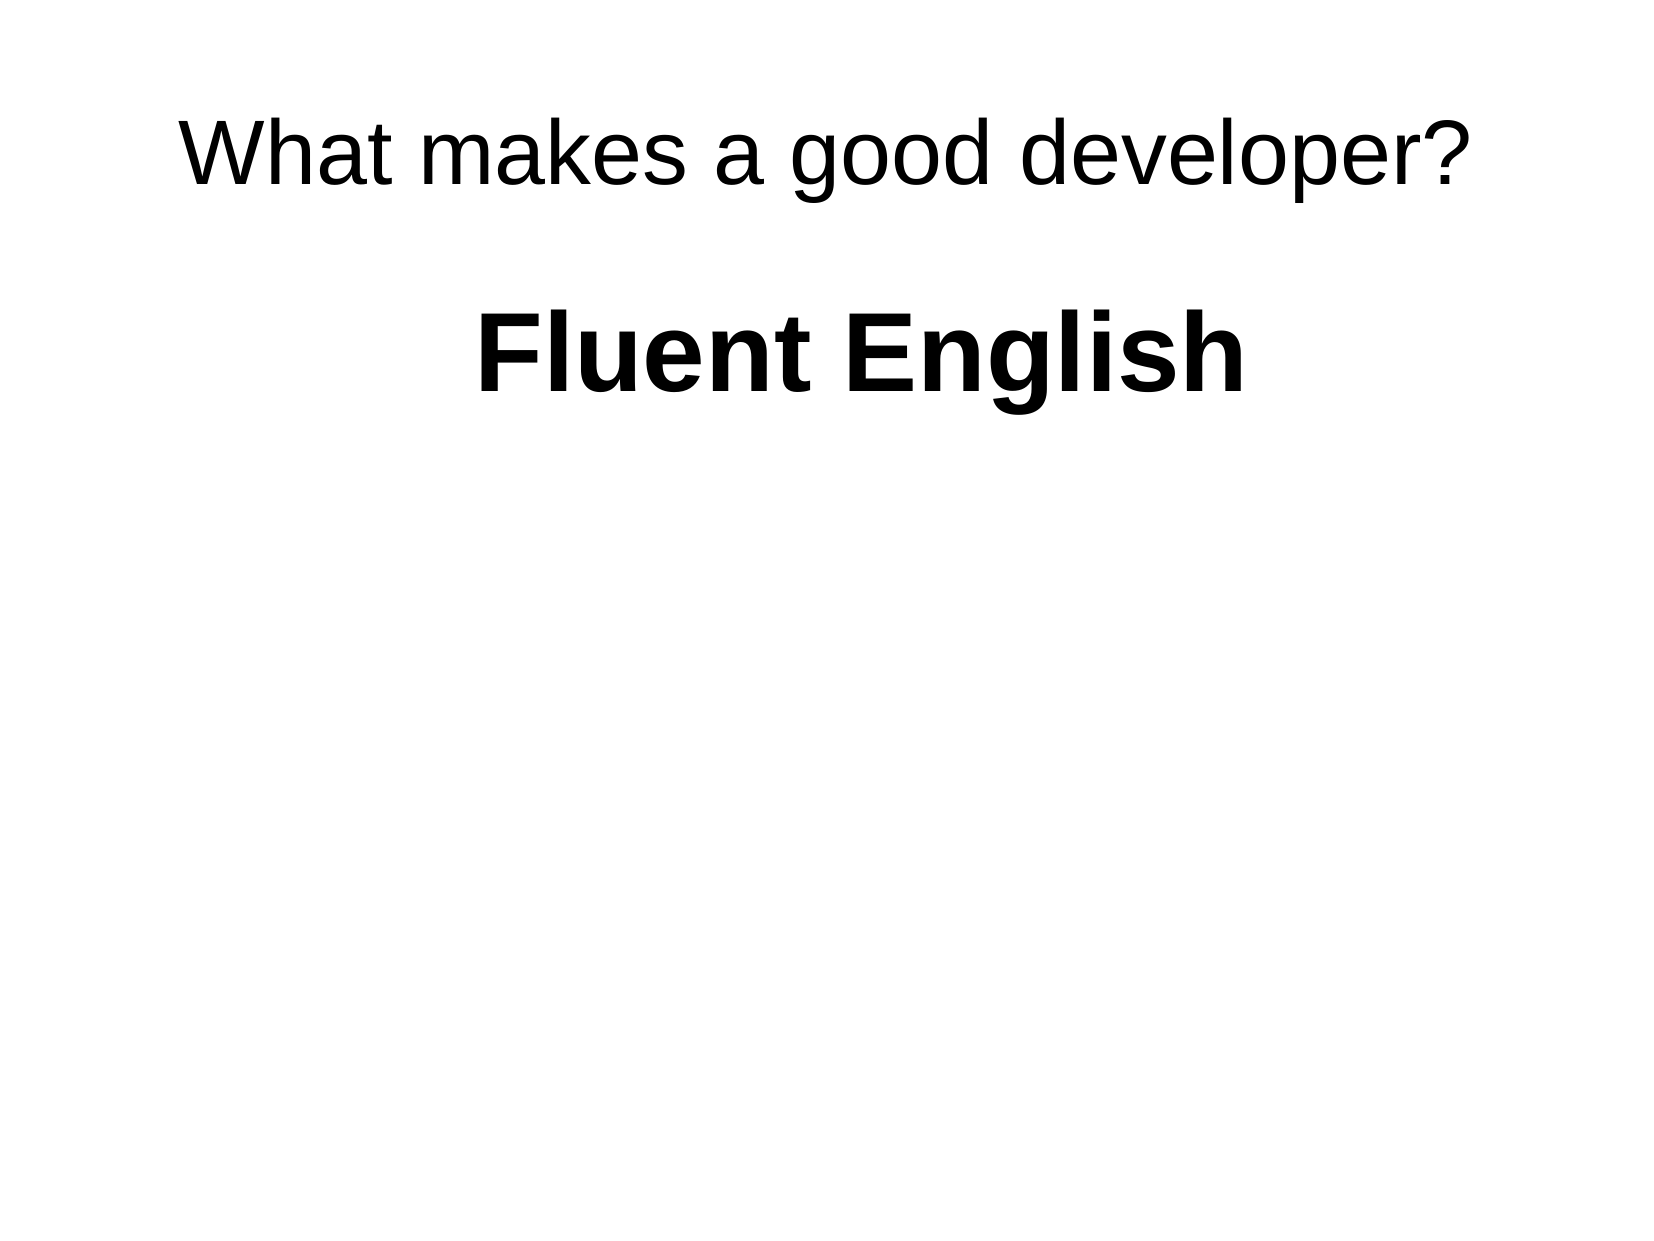

# What makes a good developer?
Fluent English